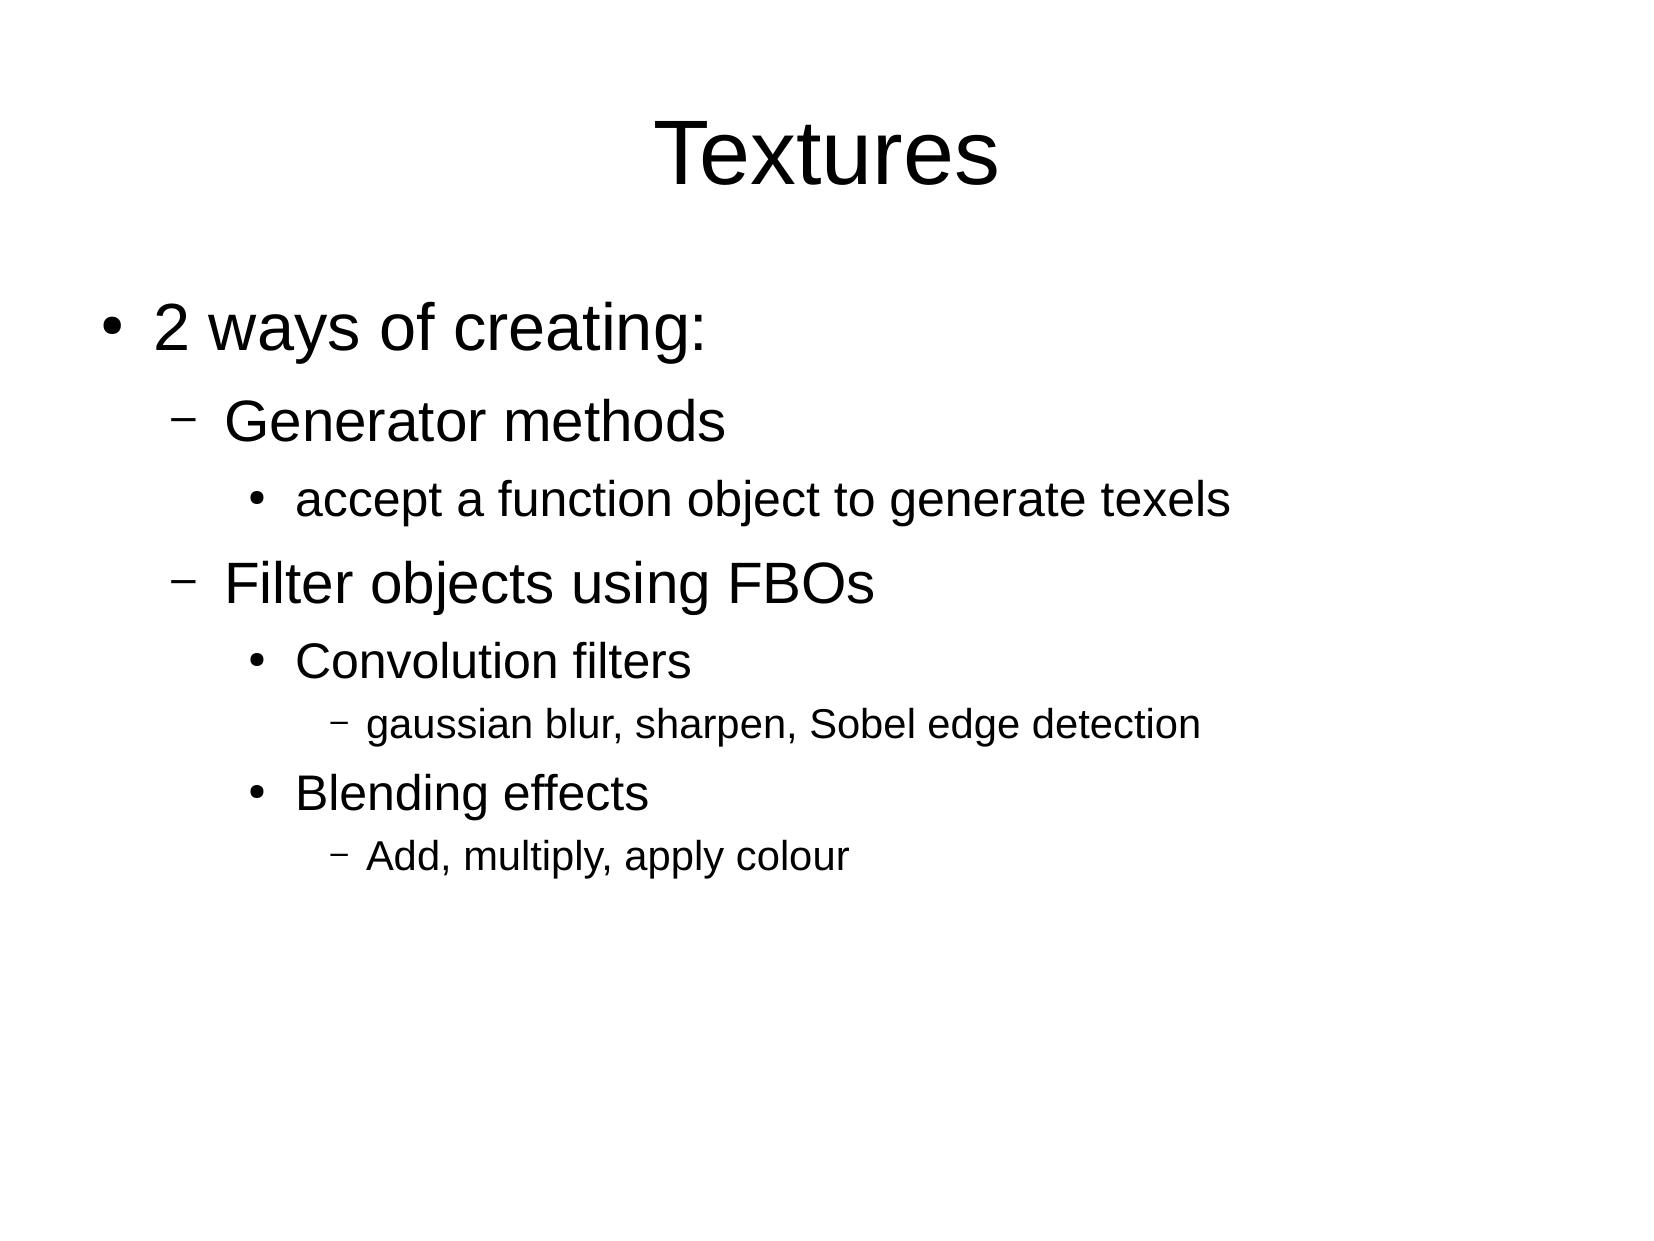

# Textures
2 ways of creating:
Generator methods
accept a function object to generate texels
Filter objects using FBOs
Convolution filters
gaussian blur, sharpen, Sobel edge detection
Blending effects
Add, multiply, apply colour